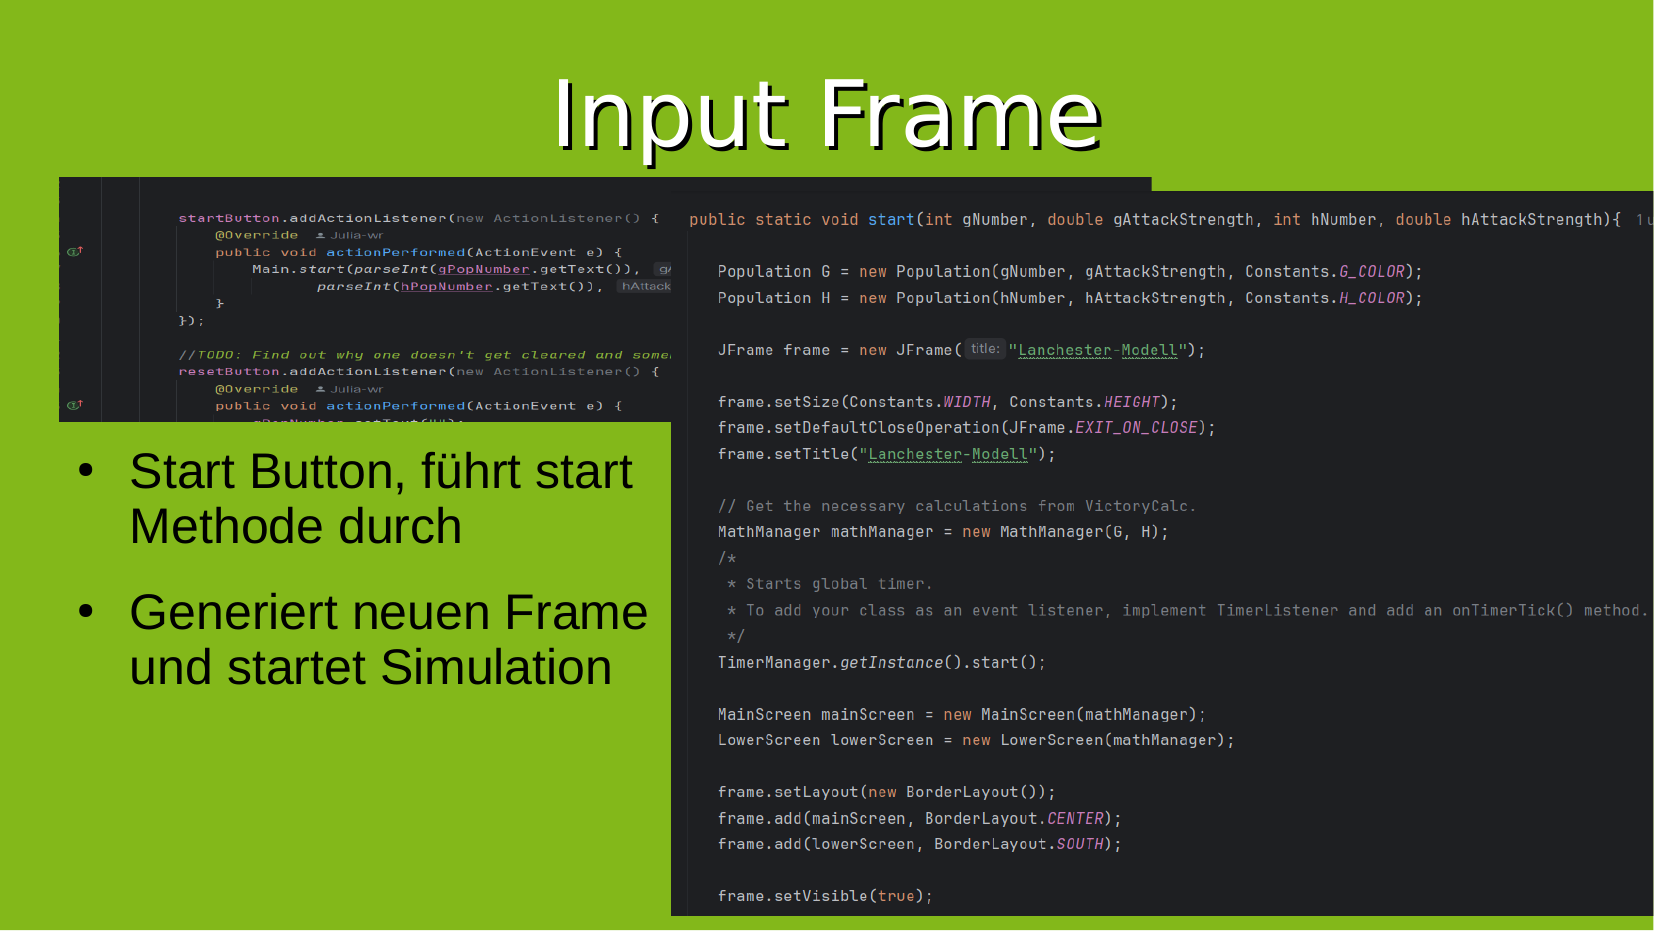

# Input Frame
Start Button, führt start Methode durch
Generiert neuen Frame und startet Simulation